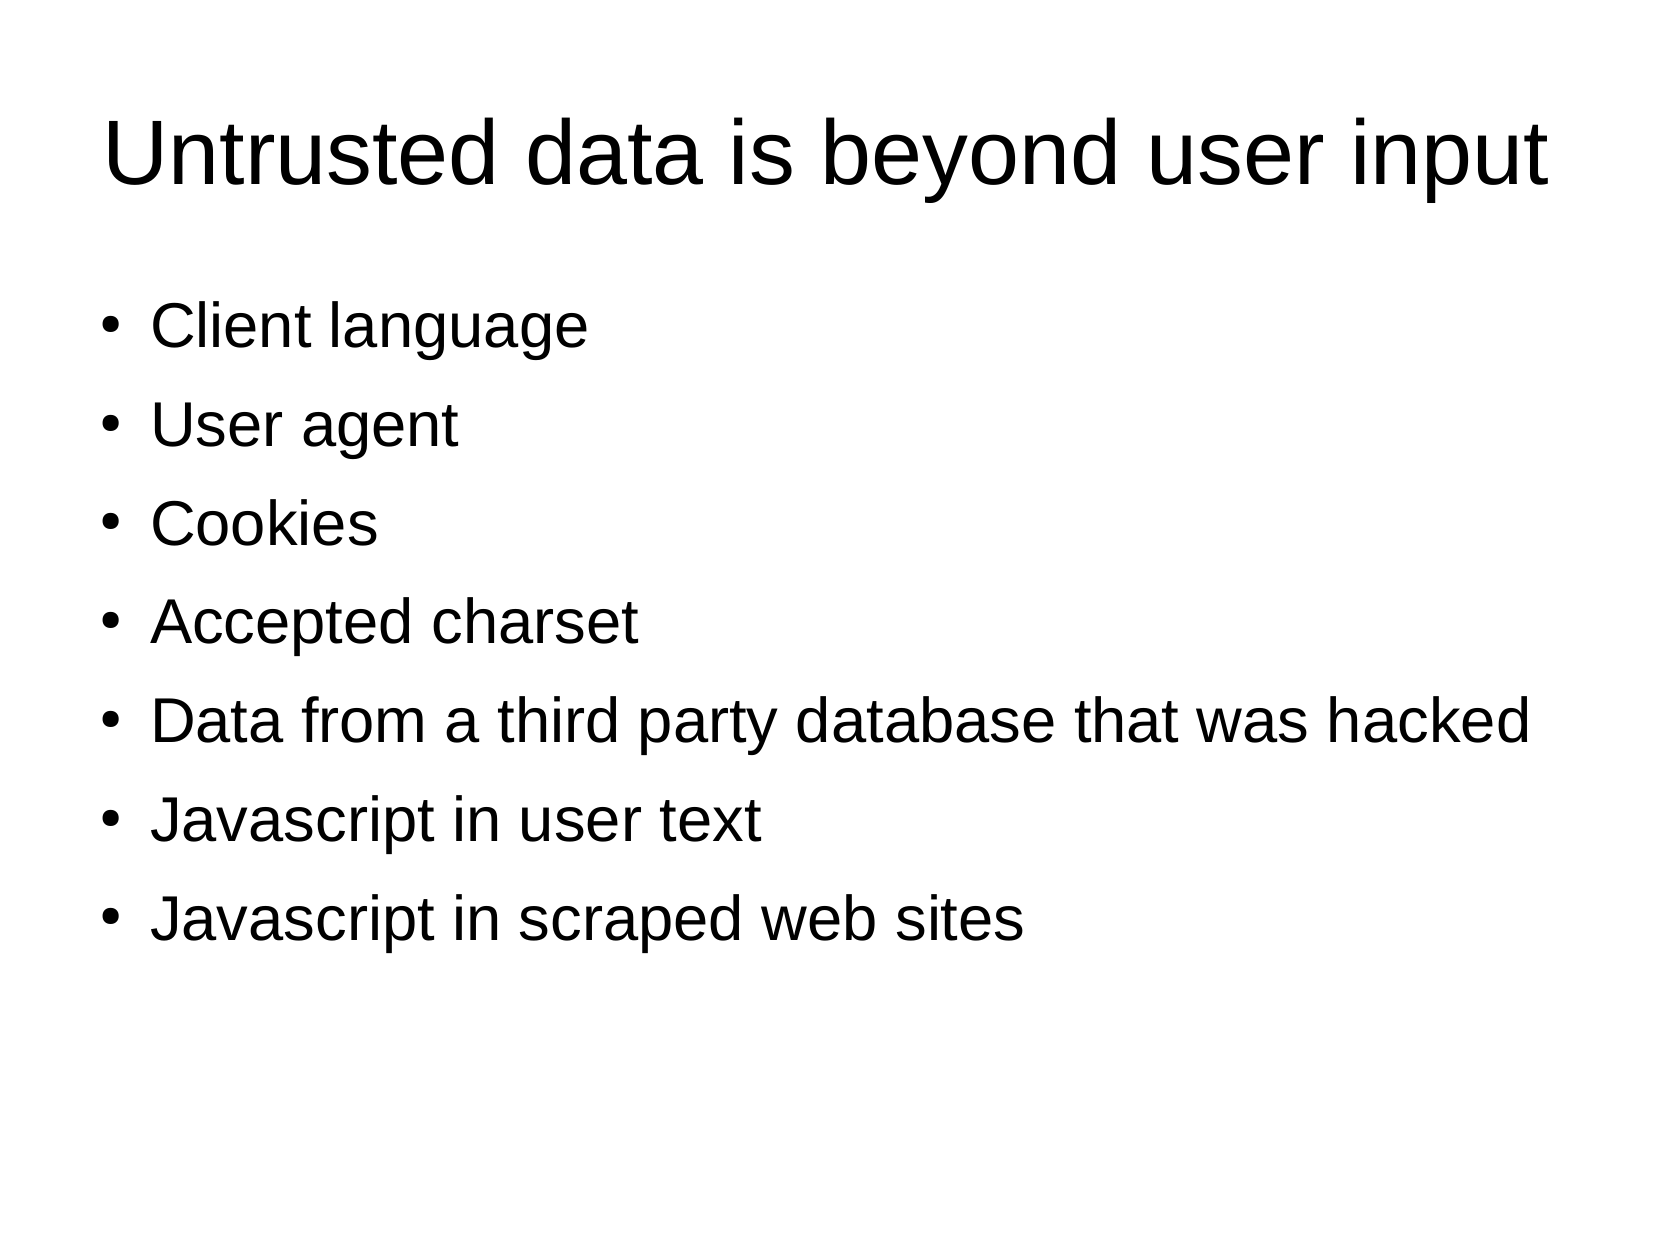

# Untrusted data is beyond user input
Client language
User agent
Cookies
Accepted charset
Data from a third party database that was hacked
Javascript in user text
Javascript in scraped web sites